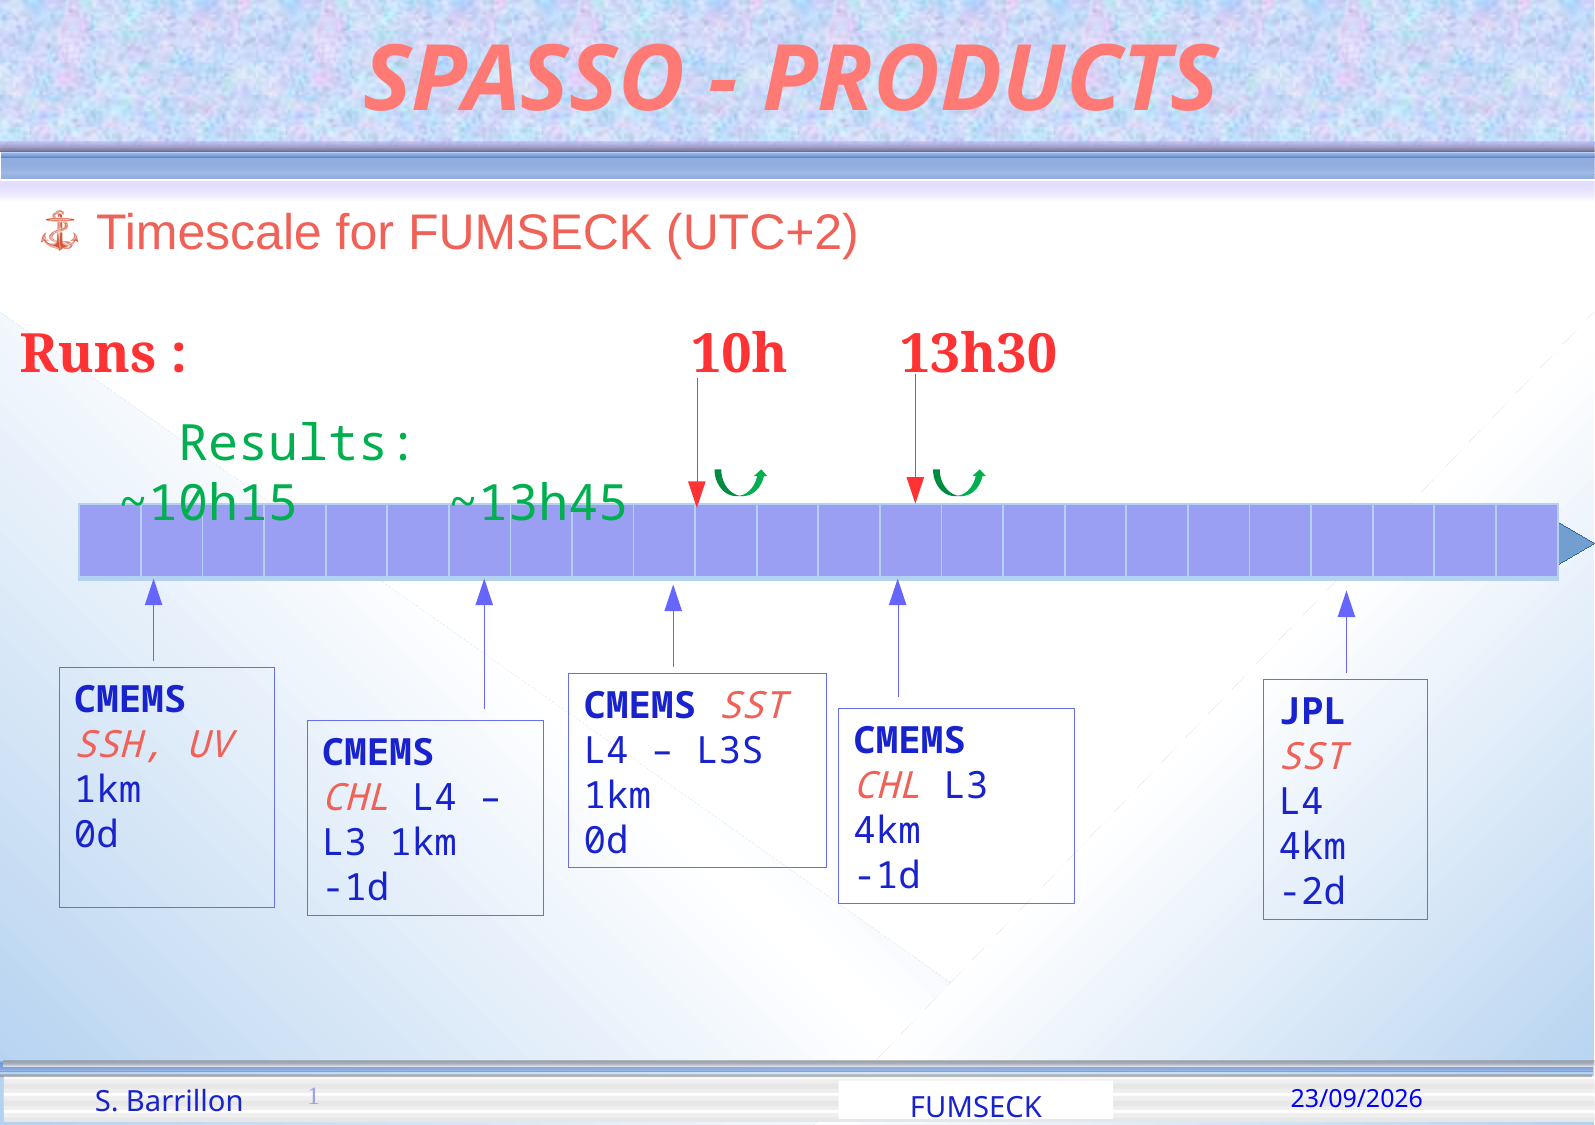

# SPASSO - PRODUCTS
Timescale for FUMSECK (UTC+2)
Runs : 10h 13h30
 Results: 	 ~10h15 ~13h45
| | | | | | | | | | | | | | | | | | | | | | | | |
| --- | --- | --- | --- | --- | --- | --- | --- | --- | --- | --- | --- | --- | --- | --- | --- | --- | --- | --- | --- | --- | --- | --- | --- |
CMEMS
SSH, UV
1km
0d
CMEMS SST L4 – L3S
1km
0d
JPL
SST L4
4km
-2d
CMEMS
CHL L3
4km
-1d
CMEMS
CHL L4 – L3 1km
-1d
S. Barrillon
FUMSECK